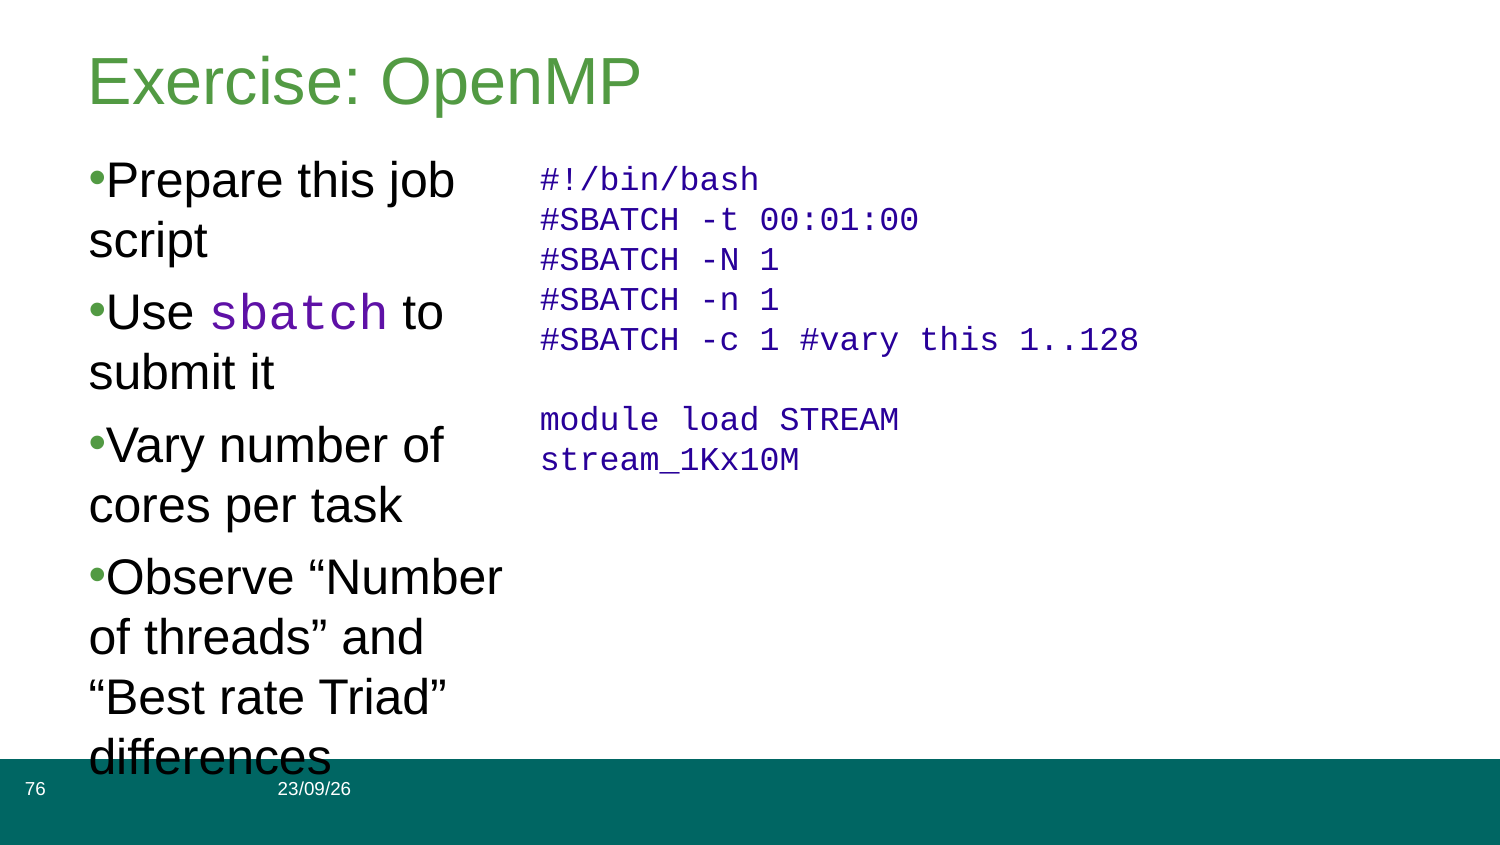

# Exercise: OpenMP
Prepare this job script
Use sbatch to submit it
Vary number of cores per task
Observe “Number of threads” and “Best rate Triad” differences
#!/bin/bash
#SBATCH -t 00:01:00
#SBATCH -N 1
#SBATCH -n 1
#SBATCH -c 1 #vary this 1..128
module load STREAM
stream_1Kx10M